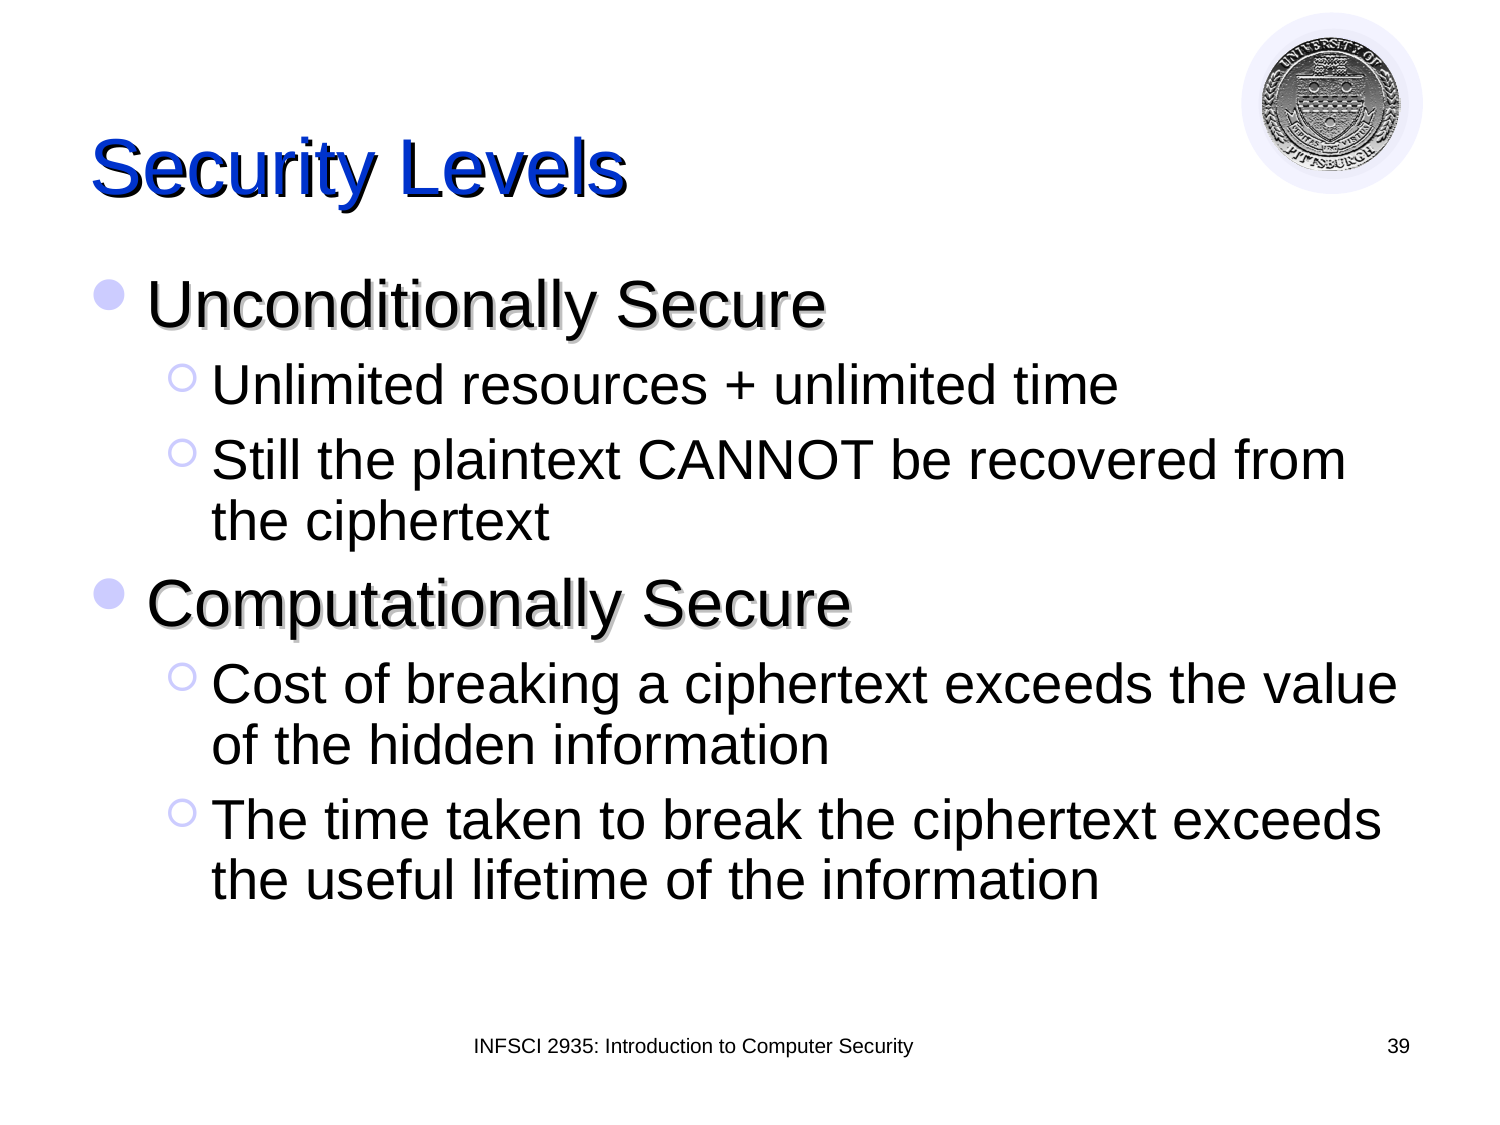

# Security Levels
Unconditionally Secure
Unlimited resources + unlimited time
Still the plaintext CANNOT be recovered from the ciphertext
Computationally Secure
Cost of breaking a ciphertext exceeds the value of the hidden information
The time taken to break the ciphertext exceeds the useful lifetime of the information
39